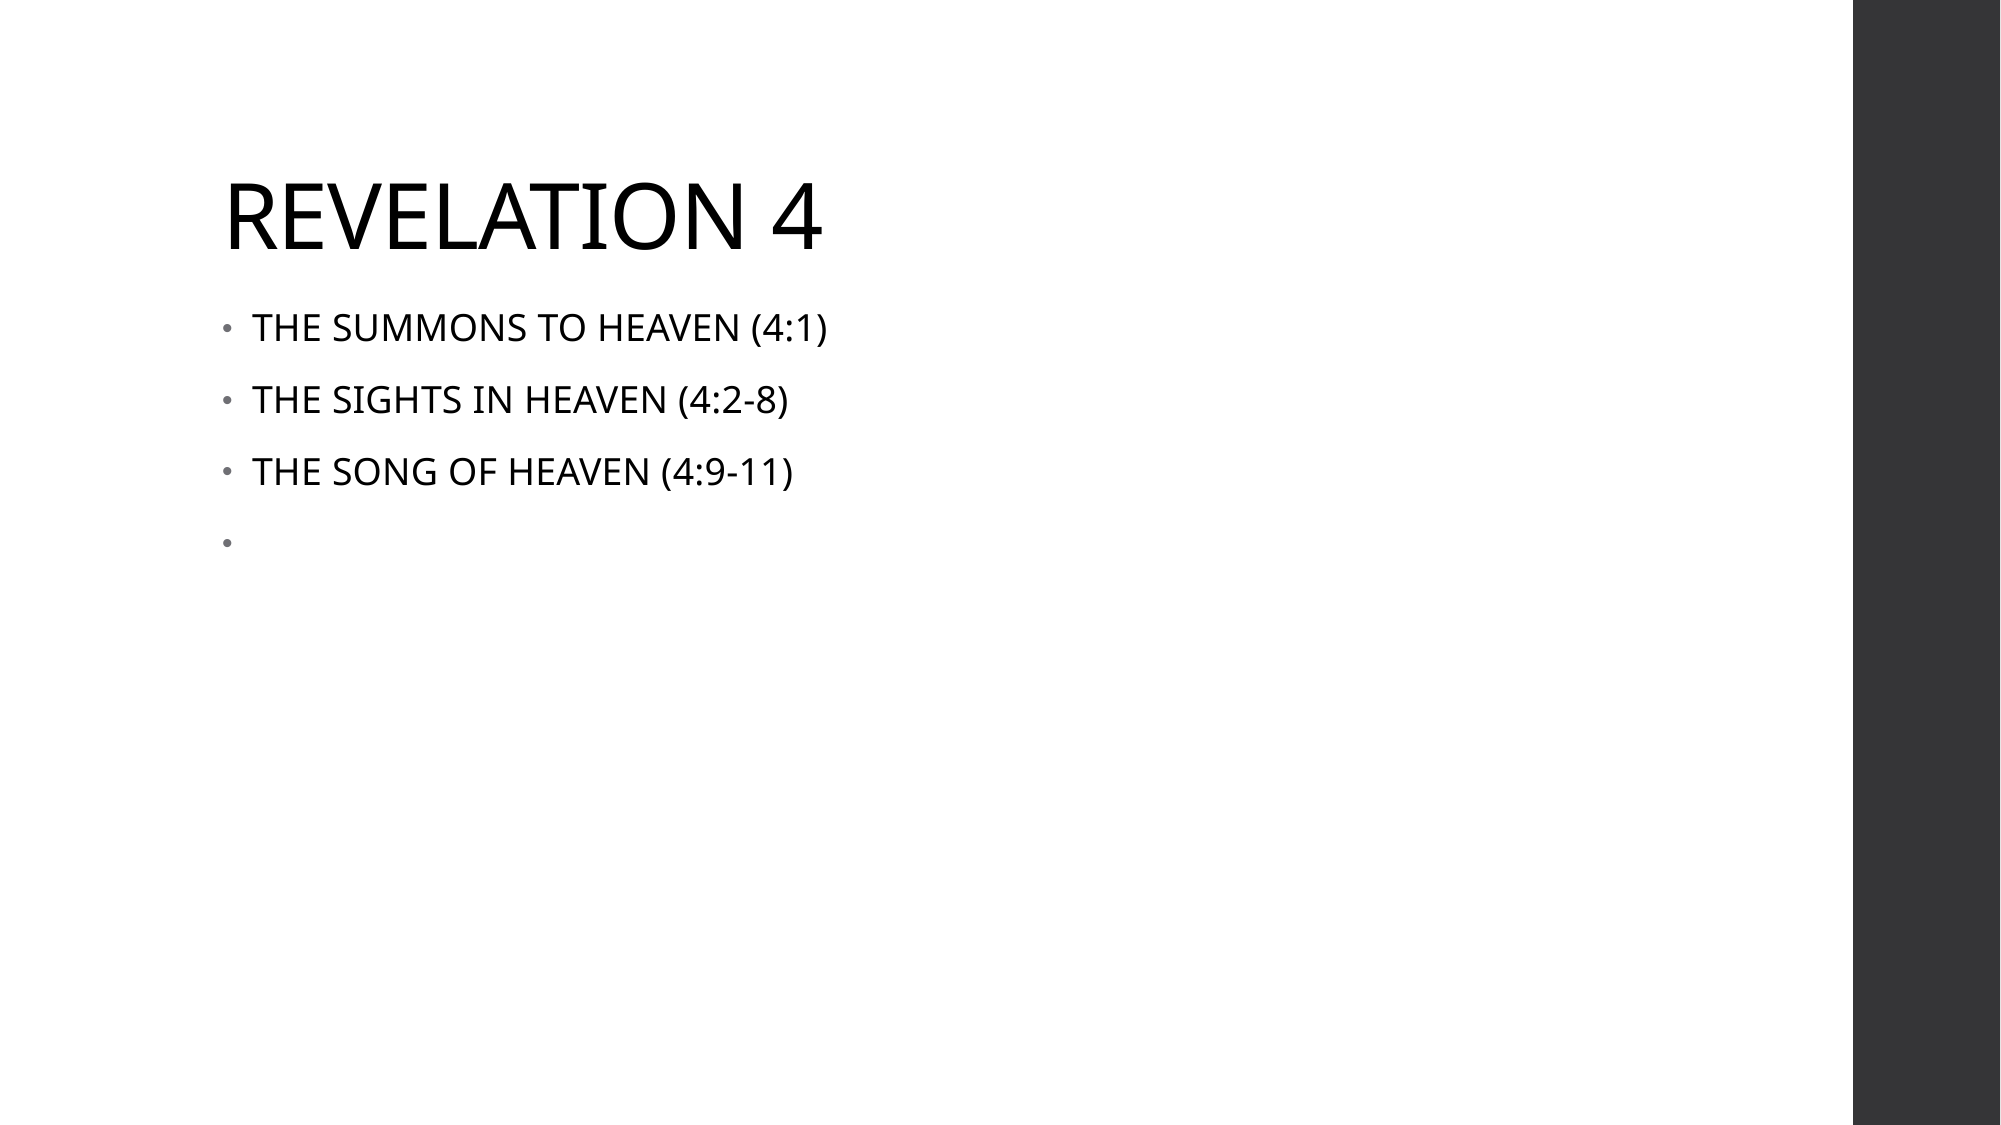

# REVELATION 4
THE SUMMONS TO HEAVEN (4:1)
THE SIGHTS IN HEAVEN (4:2-8)
THE SONG OF HEAVEN (4:9-11)